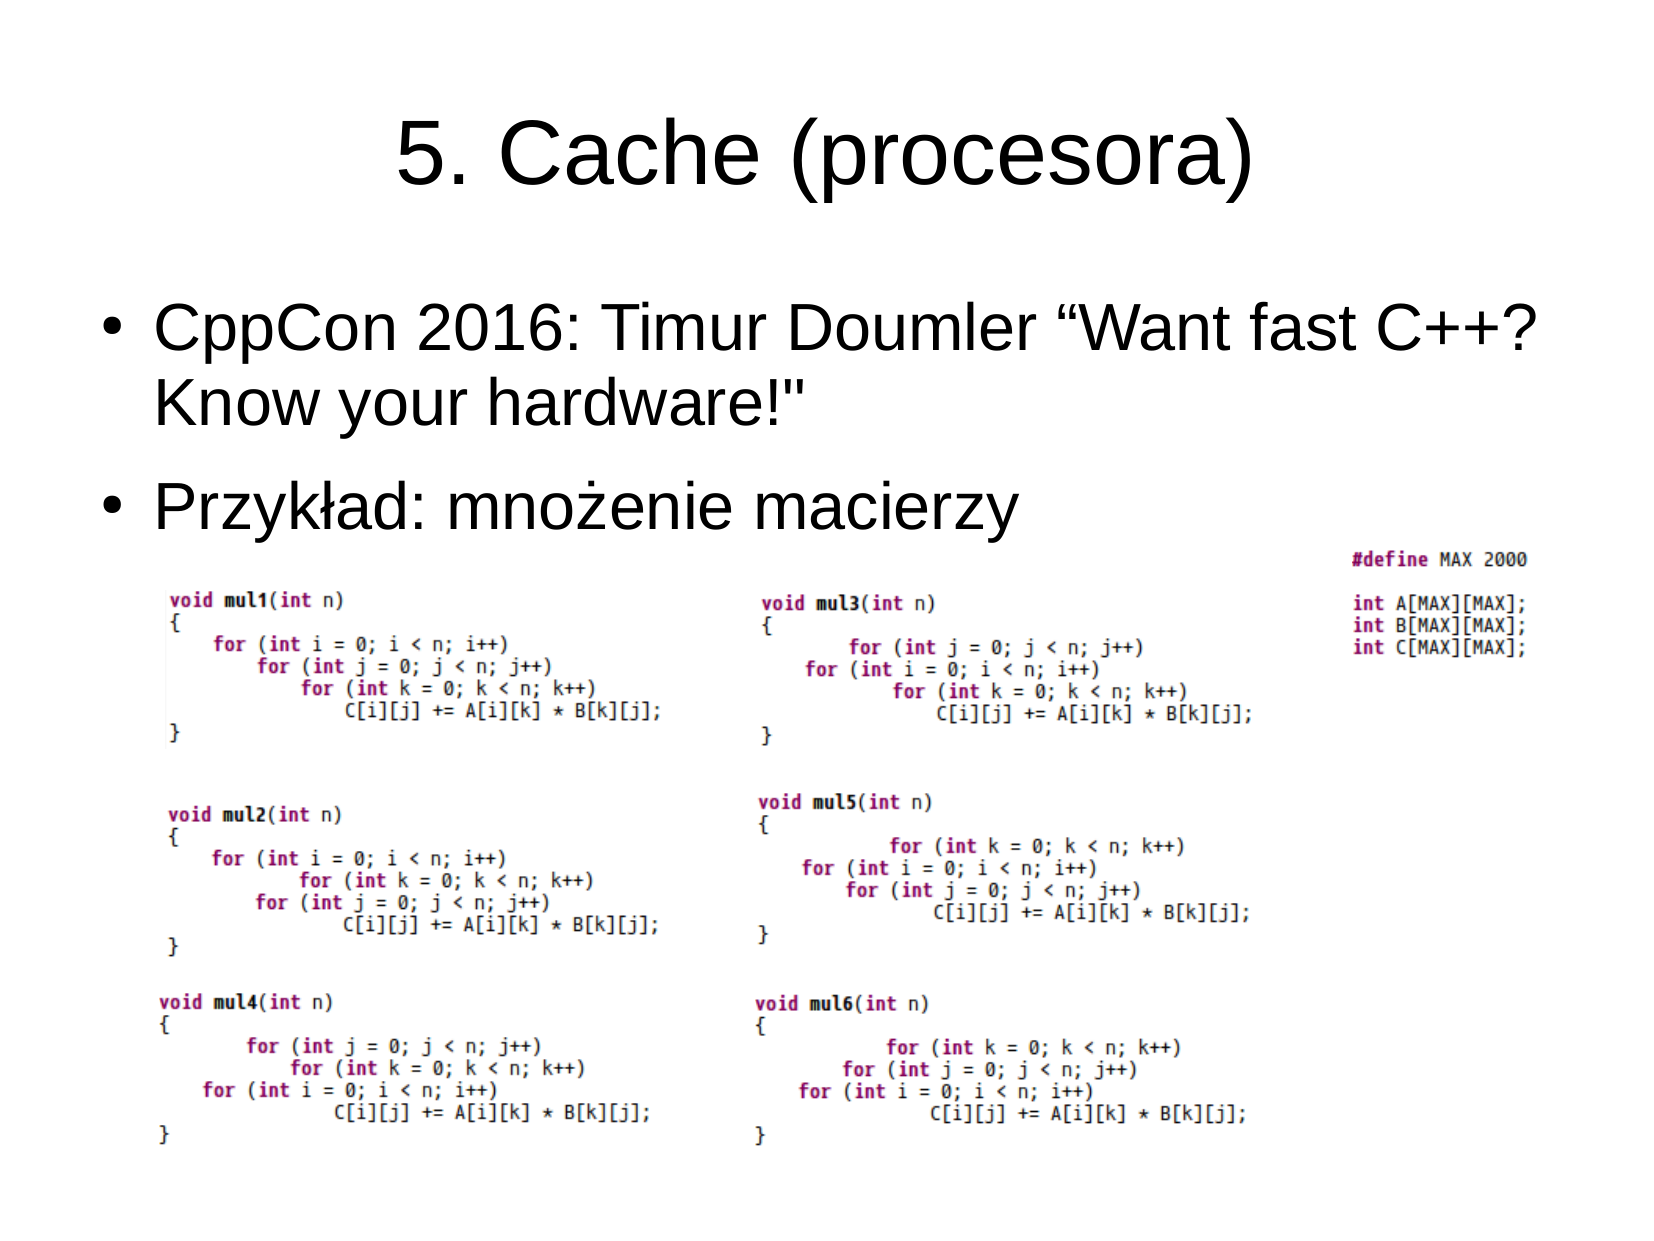

# 5. Cache (procesora)
CppCon 2016: Timur Doumler “Want fast C++? Know your hardware!"
Przykład: mnożenie macierzy